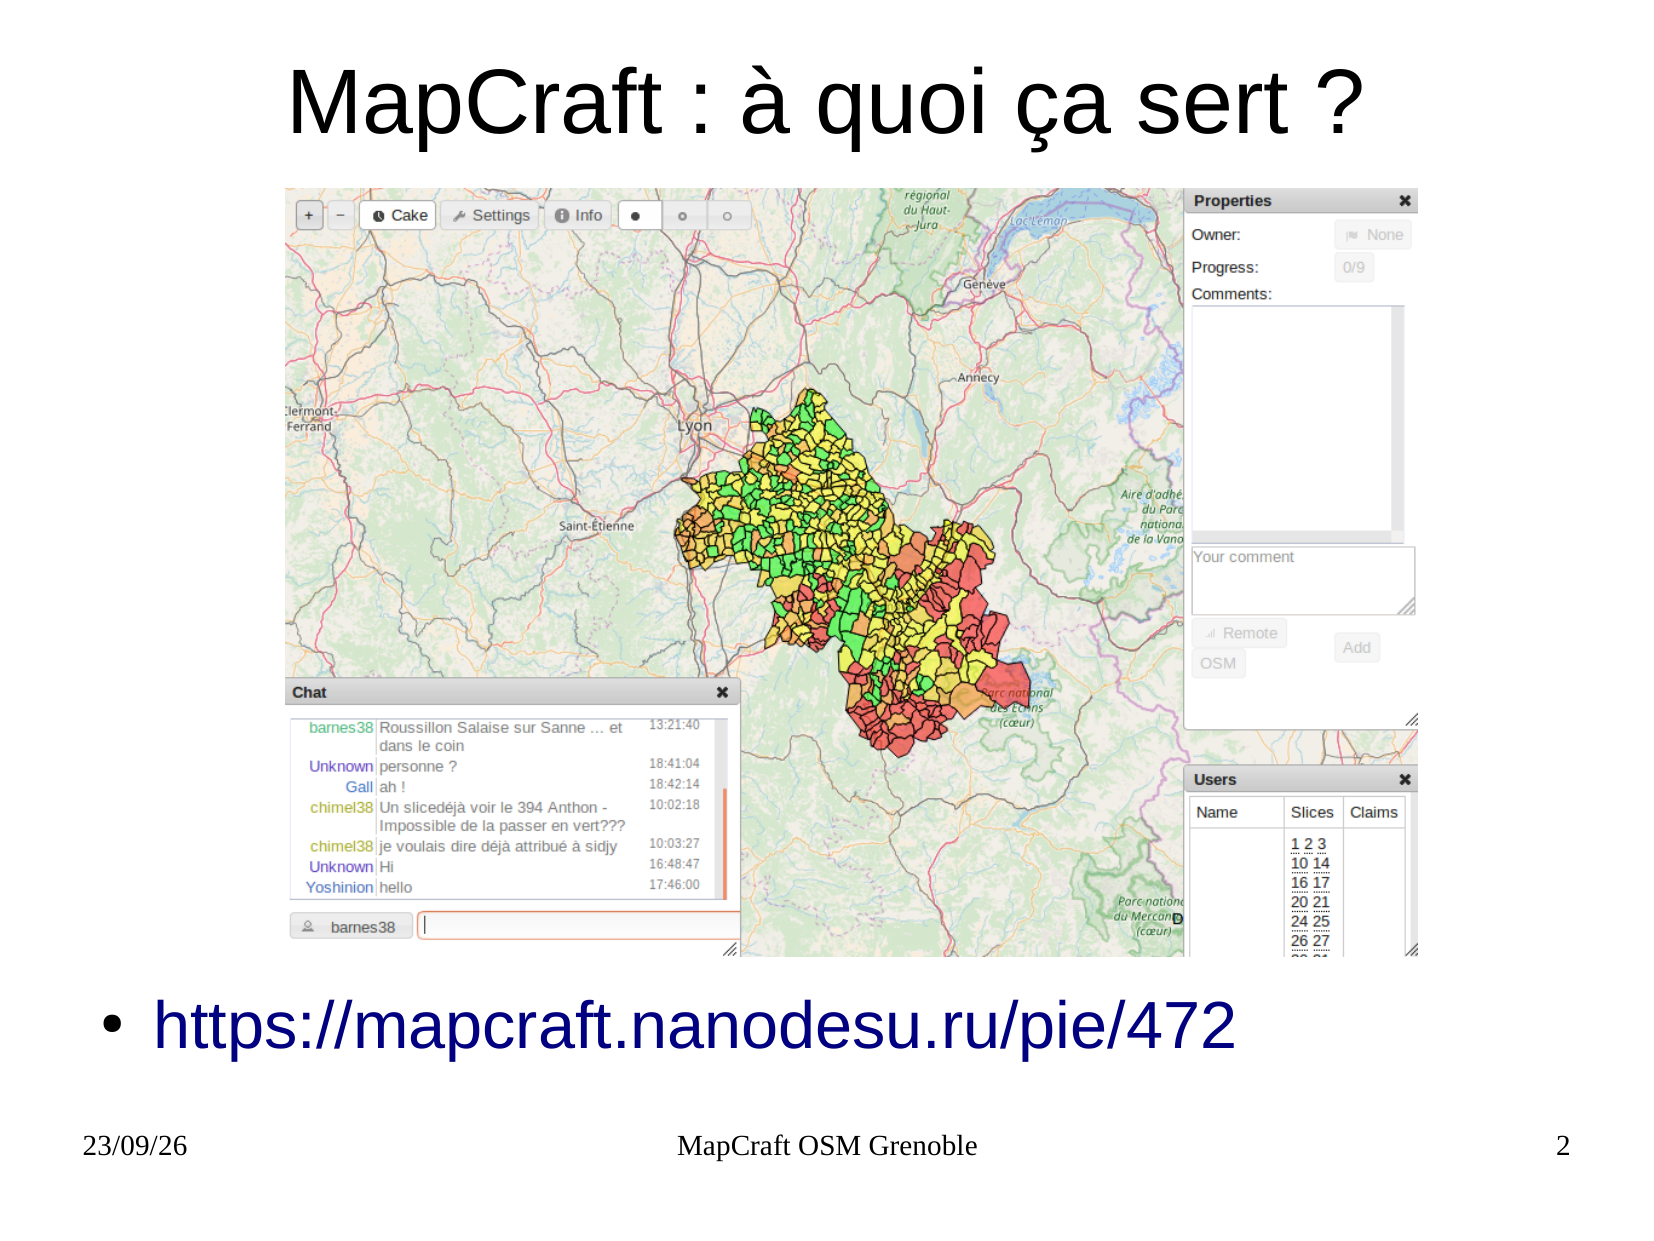

# MapCraft : à quoi ça sert ?
https://mapcraft.nanodesu.ru/pie/472
MapCraft OSM Grenoble
2